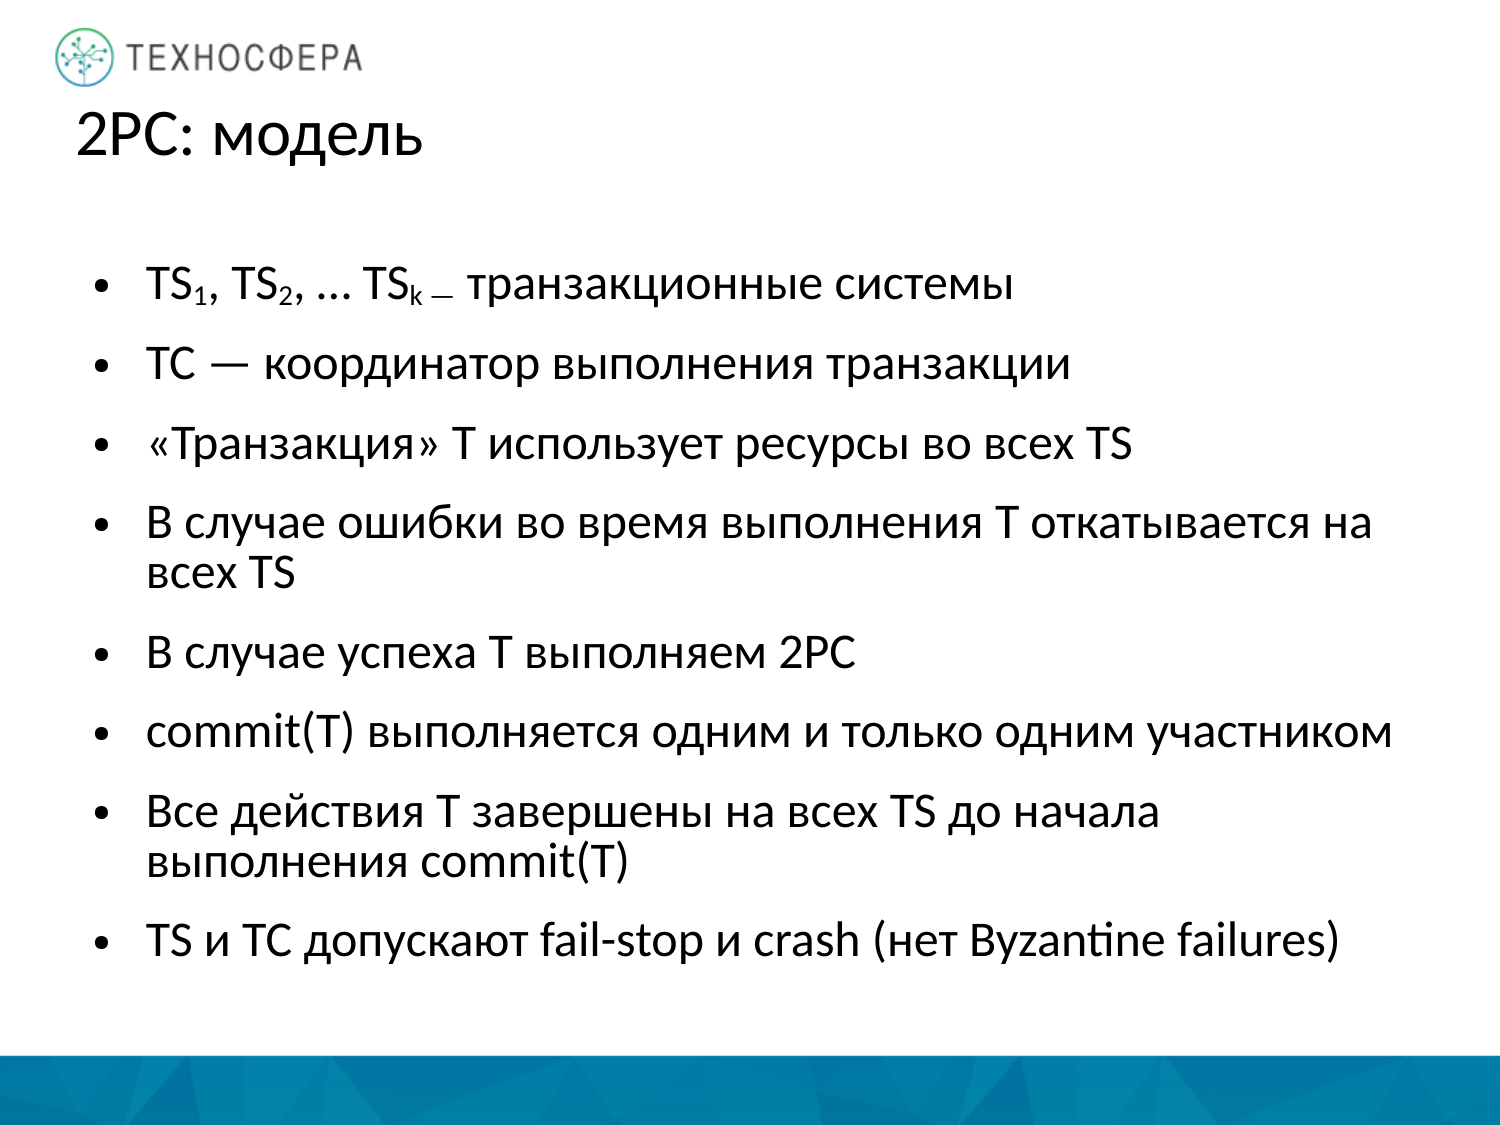

# 2PC: модель
TS1, TS2, … TSk — транзакционные системы
TC — координатор выполнения транзакции
«Транзакция» T использует ресурсы во всех TS
В случае ошибки во время выполнения T откатывается на всех TS
В случае успеха T выполняем 2PC
commit(T) выполняется одним и только одним участником
Все действия T завершены на всех TS до начала выполнения commit(T)
TS и TC допускают fail-stop и crash (нет Byzantine failures)